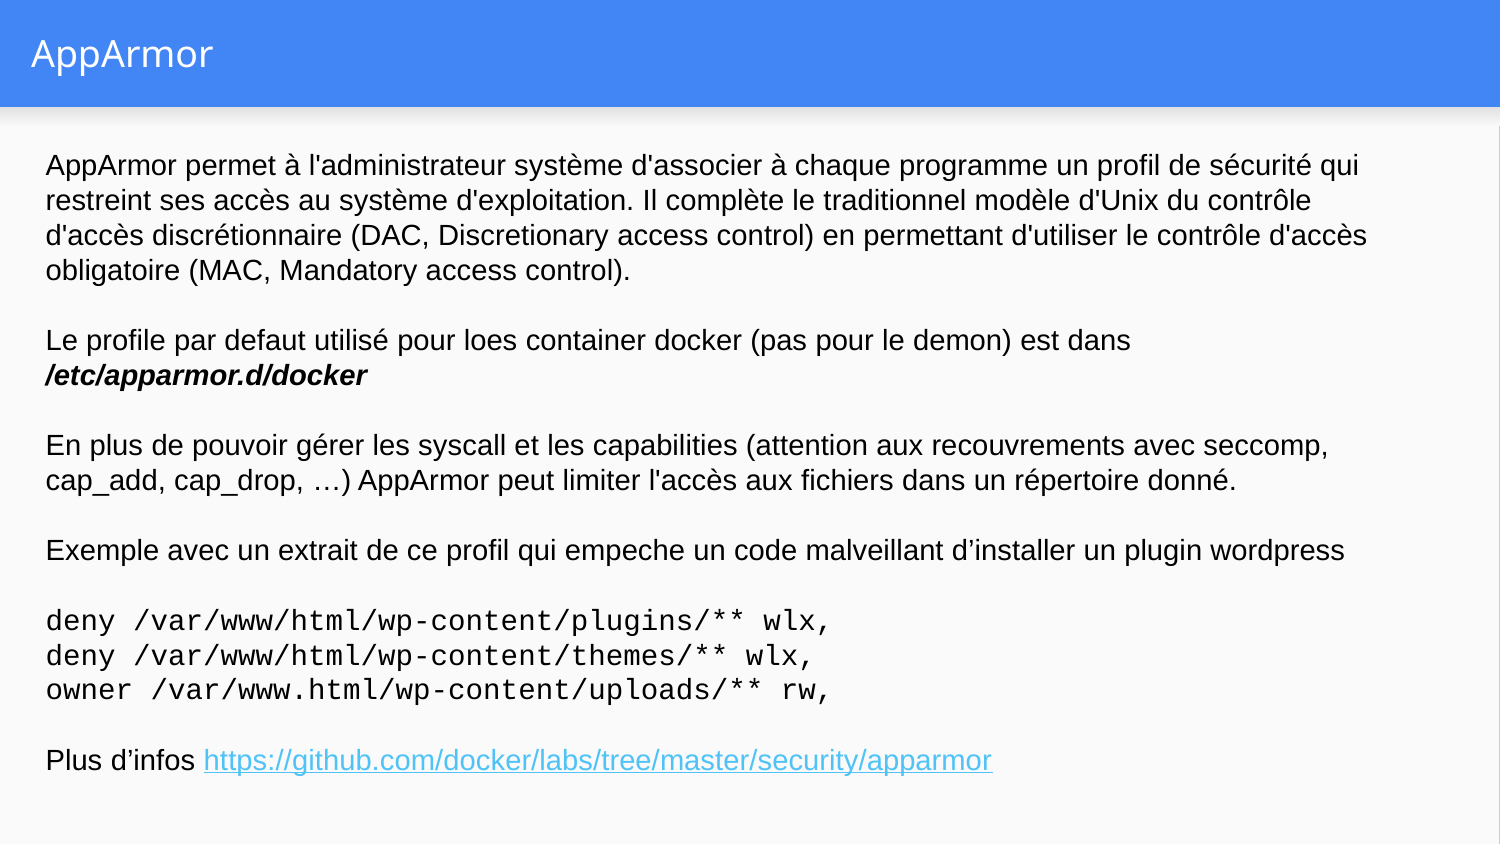

# AppArmor
AppArmor permet à l'administrateur système d'associer à chaque programme un profil de sécurité qui restreint ses accès au système d'exploitation. Il complète le traditionnel modèle d'Unix du contrôle d'accès discrétionnaire (DAC, Discretionary access control) en permettant d'utiliser le contrôle d'accès obligatoire (MAC, Mandatory access control).
Le profile par defaut utilisé pour loes container docker (pas pour le demon) est dans /etc/apparmor.d/docker
En plus de pouvoir gérer les syscall et les capabilities (attention aux recouvrements avec seccomp, cap_add, cap_drop, …) AppArmor peut limiter l'accès aux fichiers dans un répertoire donné.
Exemple avec un extrait de ce profil qui empeche un code malveillant d’installer un plugin wordpress
deny /var/www/html/wp-content/plugins/** wlx,
deny /var/www/html/wp-content/themes/** wlx,
owner /var/www.html/wp-content/uploads/** rw,
Plus d’infos https://github.com/docker/labs/tree/master/security/apparmor